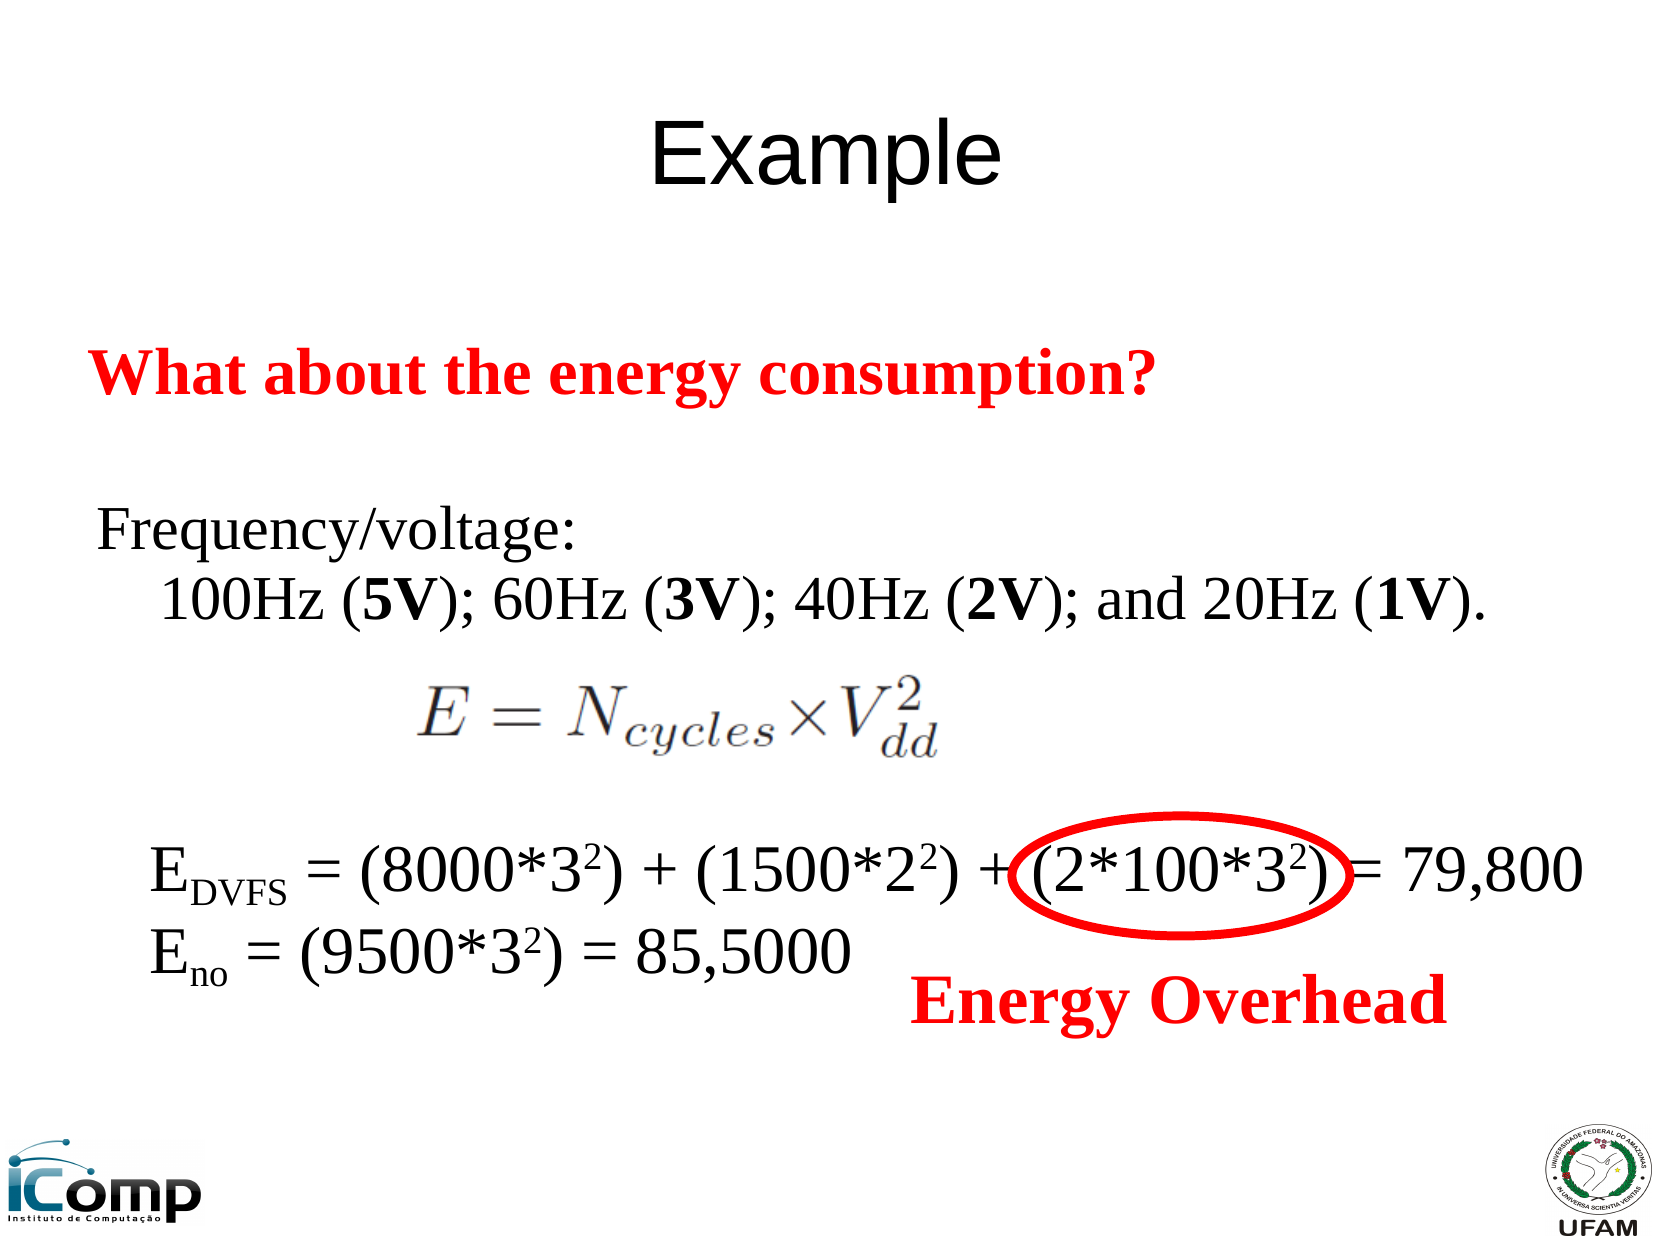

# Example
What about the energy consumption?
Frequency/voltage:
 100Hz (5V); 60Hz (3V); 40Hz (2V); and 20Hz (1V).
EDVFS = (8000*32) + (1500*22) + (2*100*32) = 79,800
Eno = (9500*32) = 85,5000
Energy Overhead